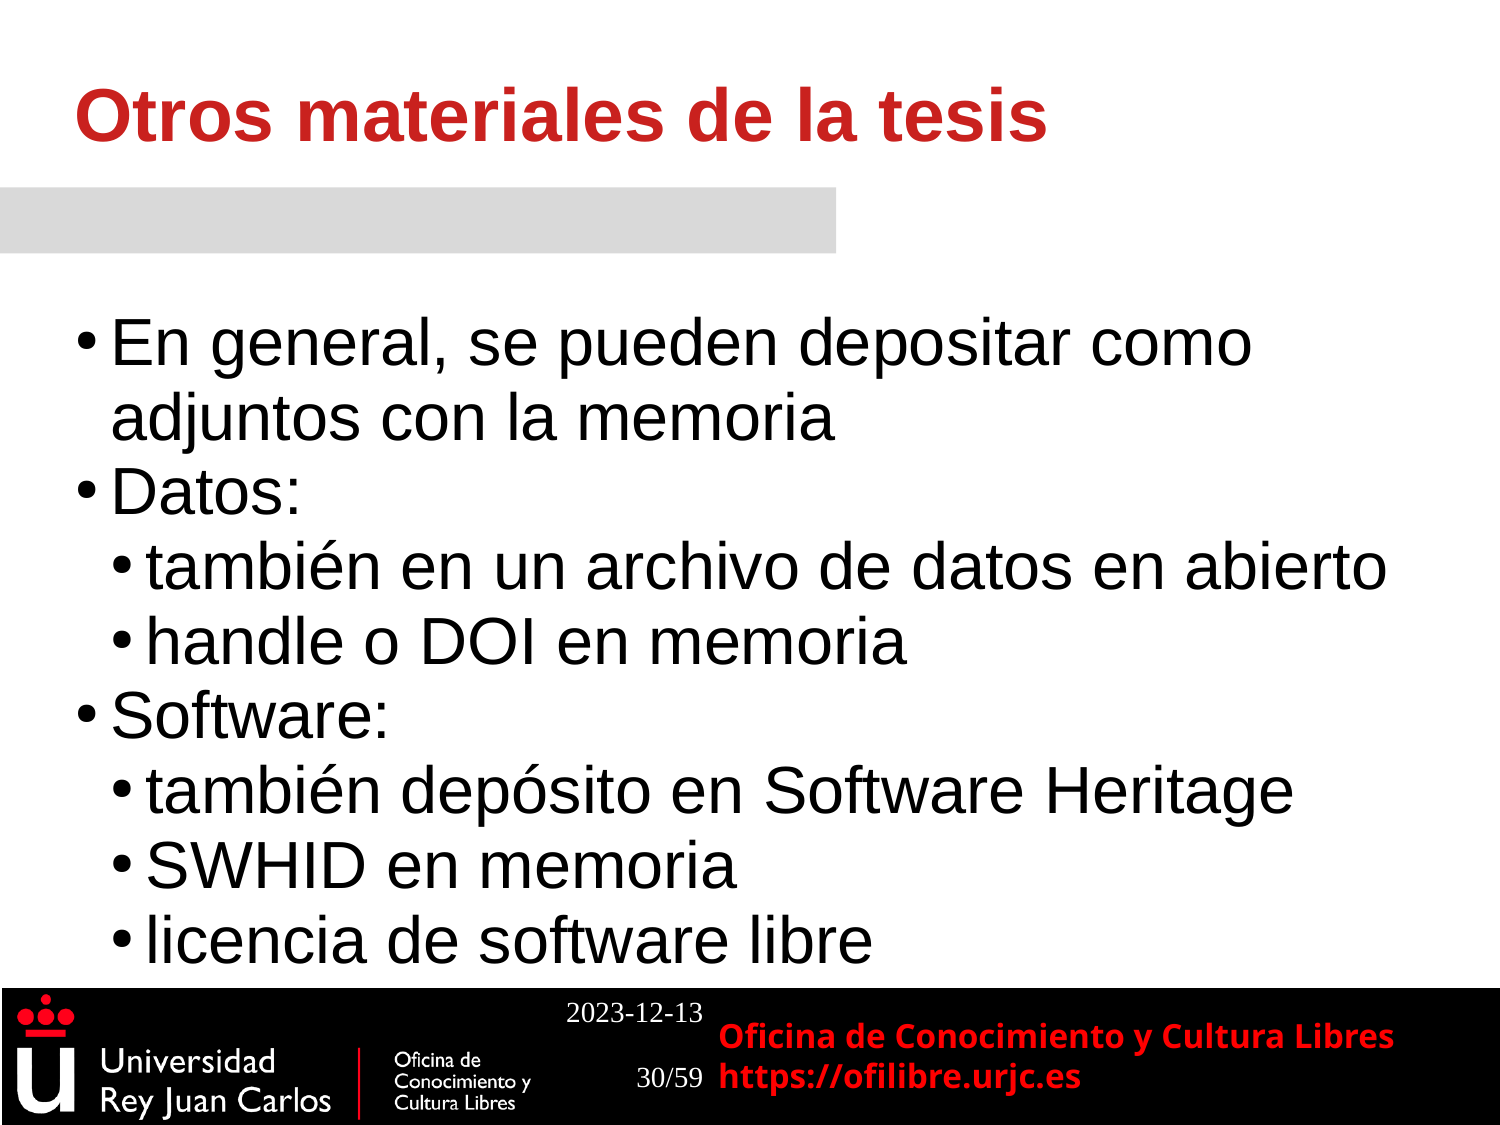

#
Otros materiales de la tesis
En general, se pueden depositar como adjuntos con la memoria
Datos:
también en un archivo de datos en abierto
handle o DOI en memoria
Software:
también depósito en Software Heritage
SWHID en memoria
licencia de software libre